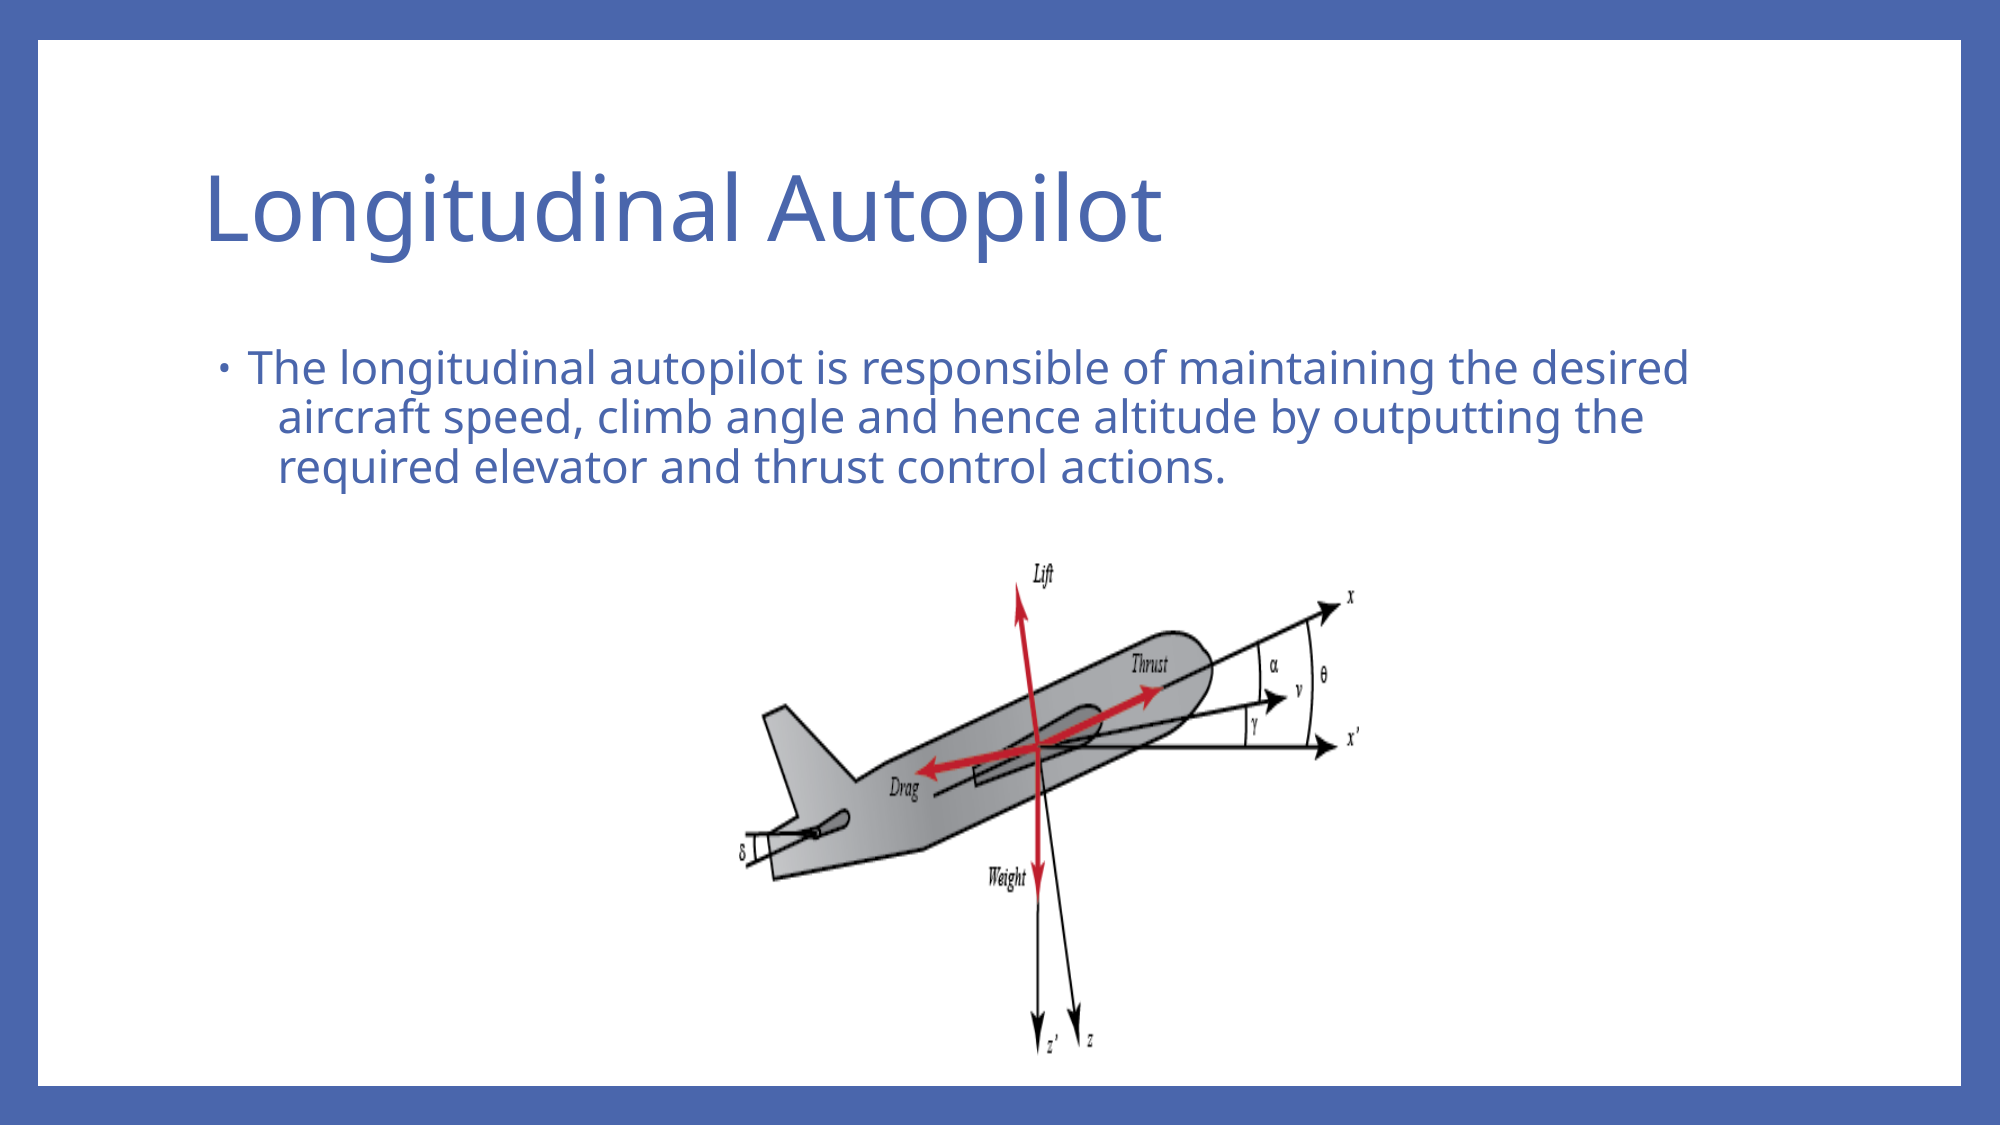

# Longitudinal Autopilot
The longitudinal autopilot is responsible of maintaining the desired aircraft speed, climb angle and hence altitude by outputting the required elevator and thrust control actions.